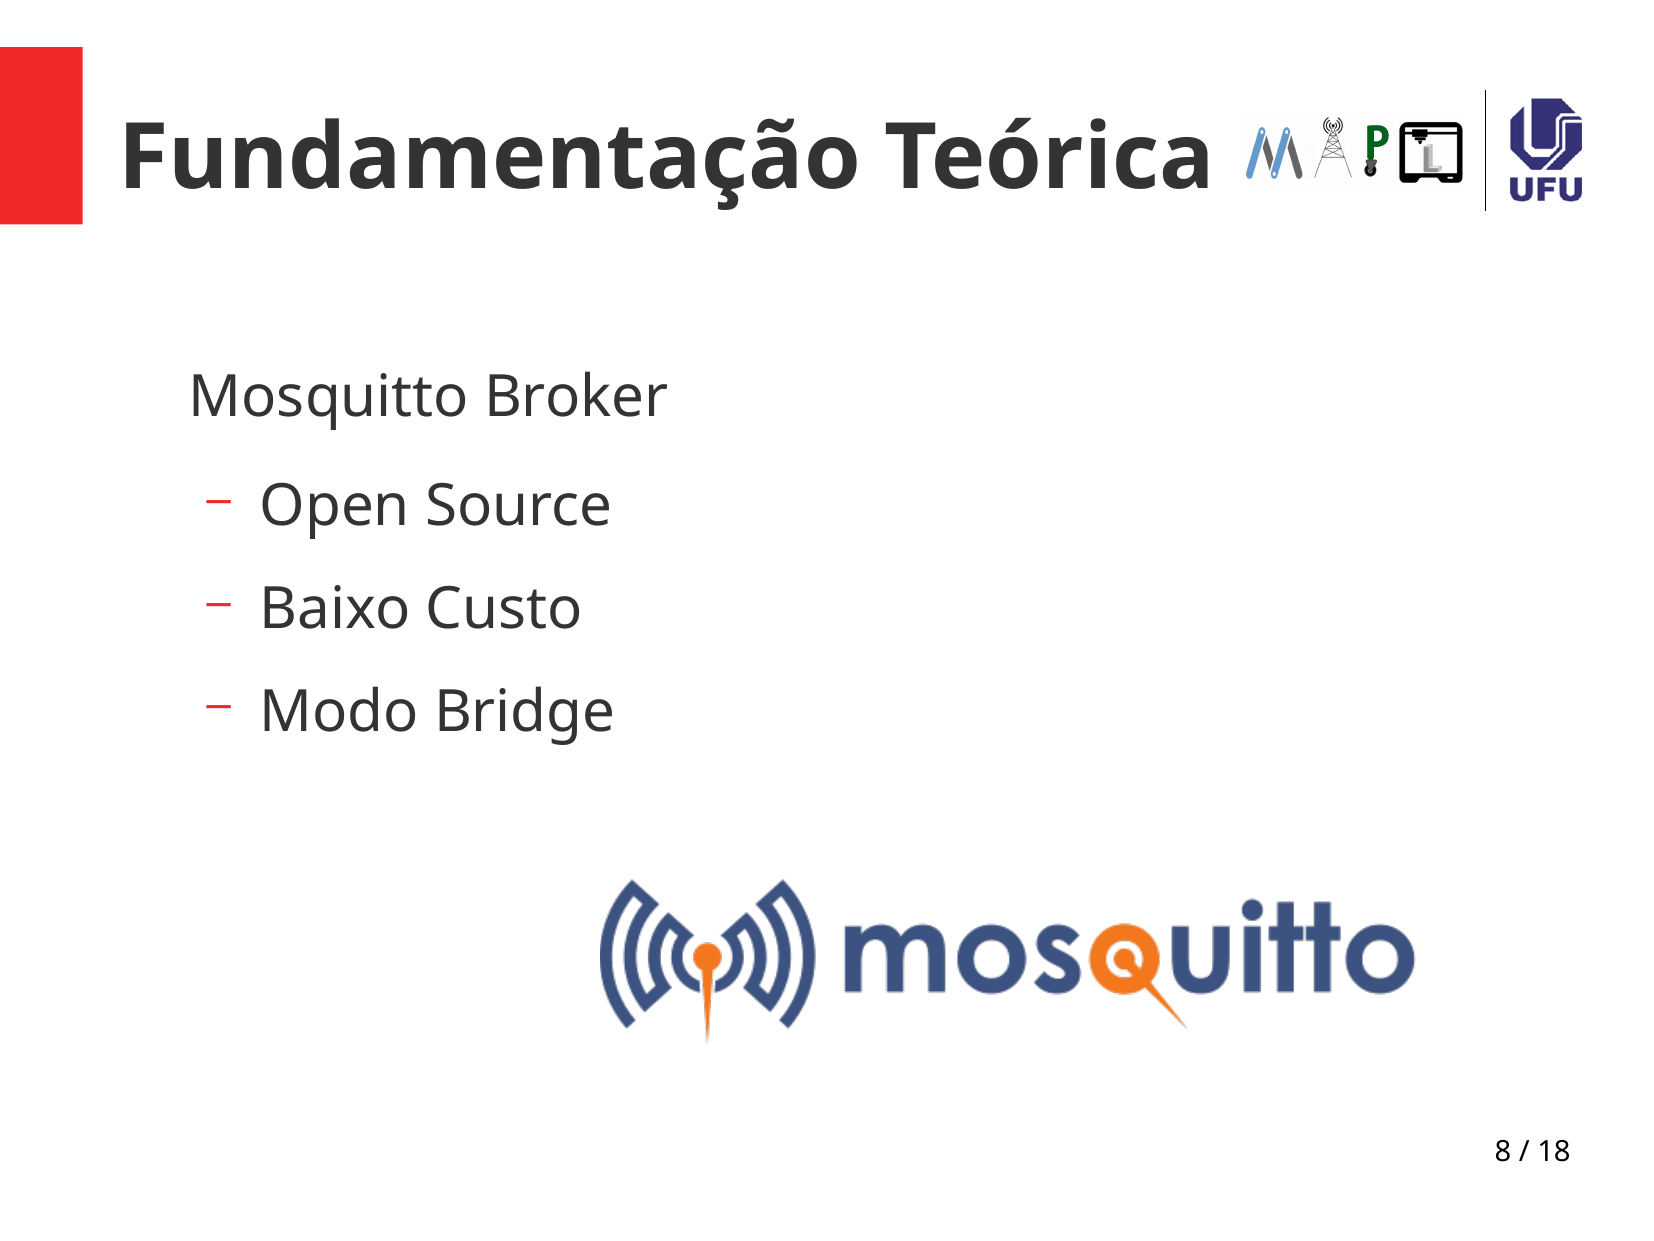

# Fundamentação Teórica
Mosquitto Broker
Open Source
Baixo Custo
Modo Bridge
8